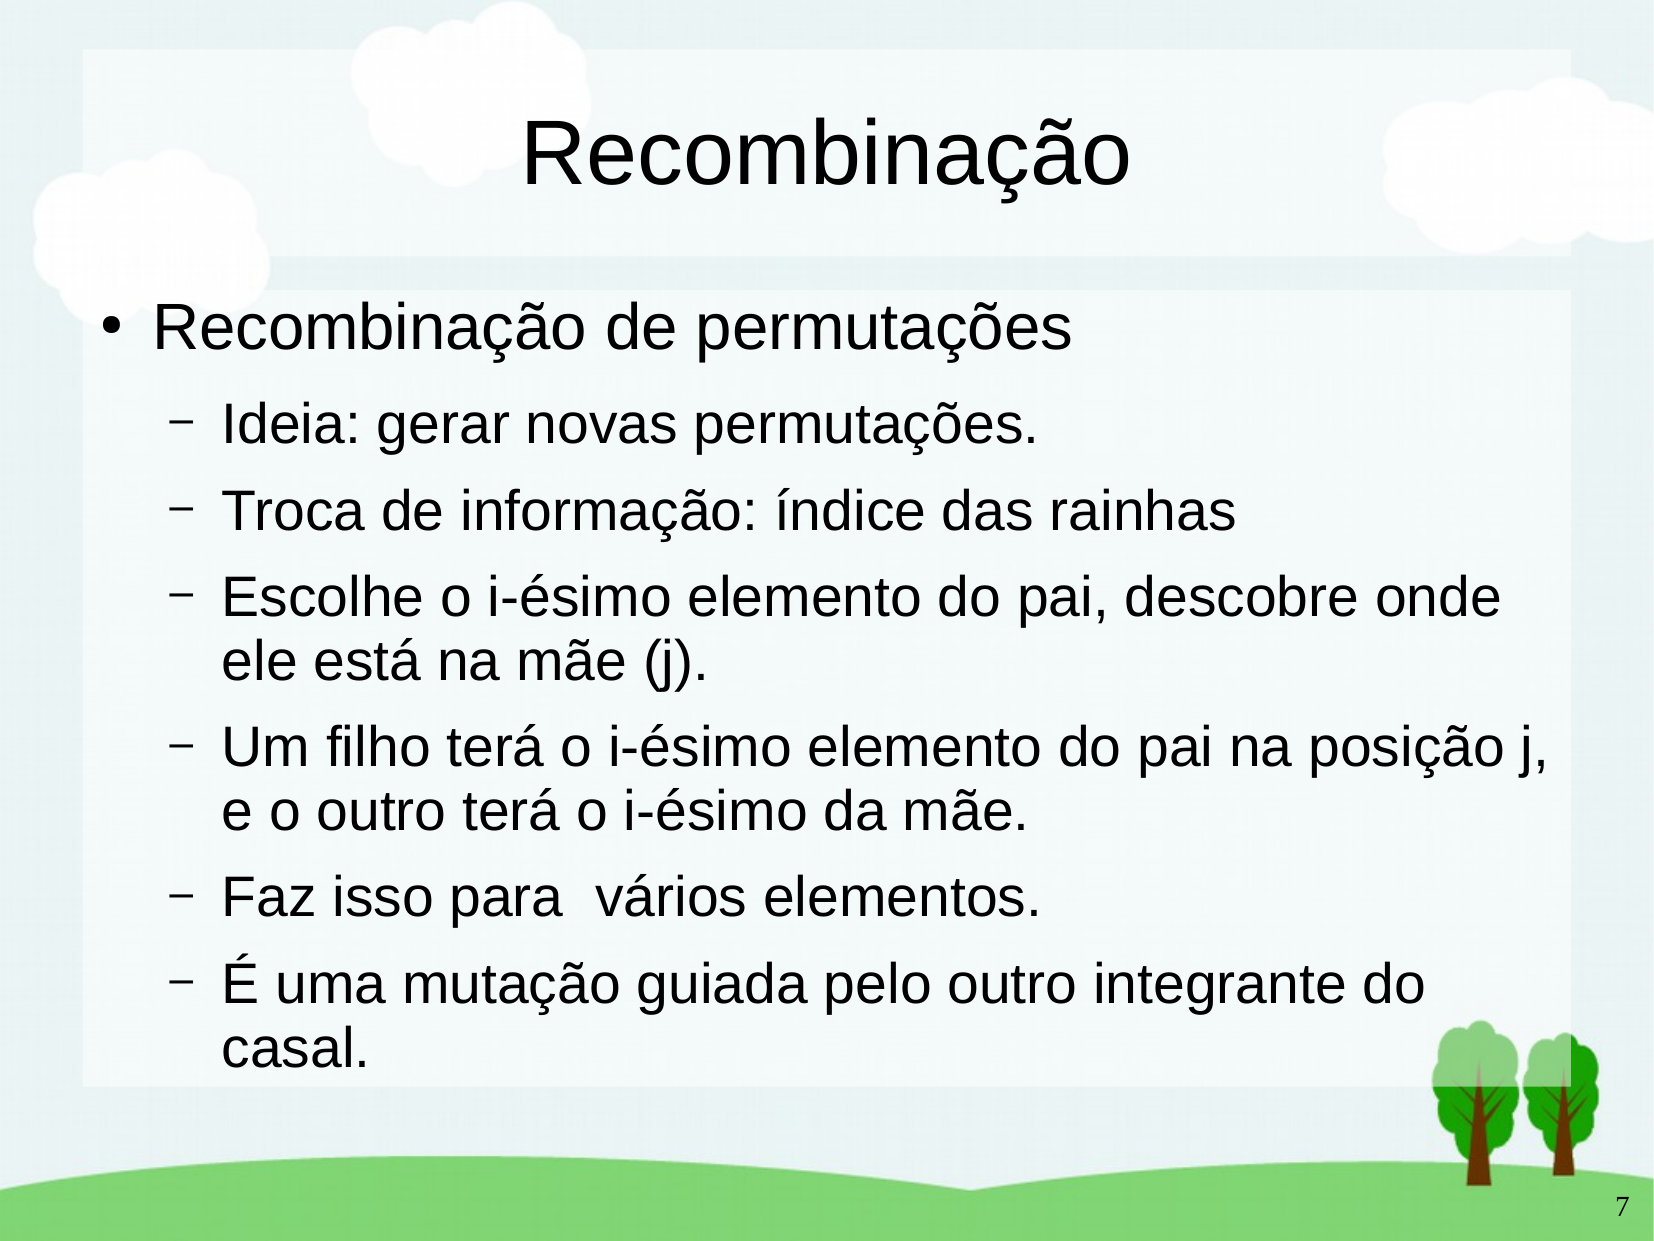

# Recombinação
Recombinação de permutações
Ideia: gerar novas permutações.
Troca de informação: índice das rainhas
Escolhe o i-ésimo elemento do pai, descobre onde ele está na mãe (j).
Um filho terá o i-ésimo elemento do pai na posição j, e o outro terá o i-ésimo da mãe.
Faz isso para vários elementos.
É uma mutação guiada pelo outro integrante do casal.
7